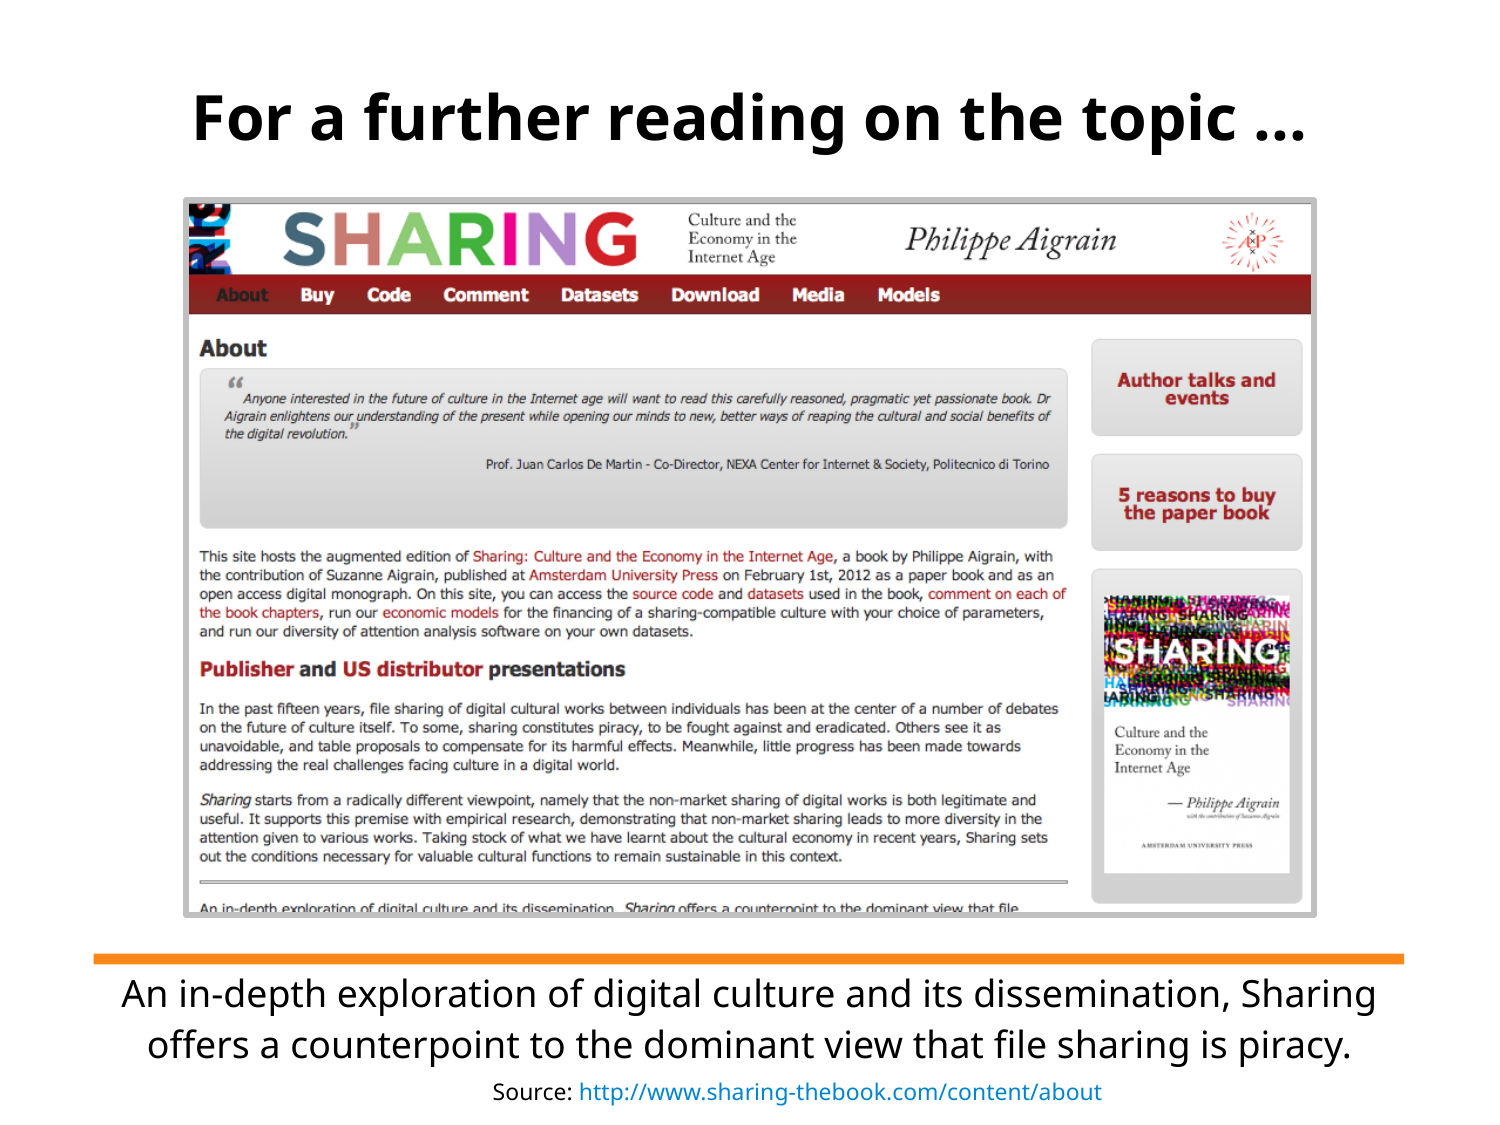

# For a further reading on the topic ...
An in-depth exploration of digital culture and its dissemination, Sharing offers a counterpoint to the dominant view that file sharing is piracy.
Source: http://www.sharing-thebook.com/content/about